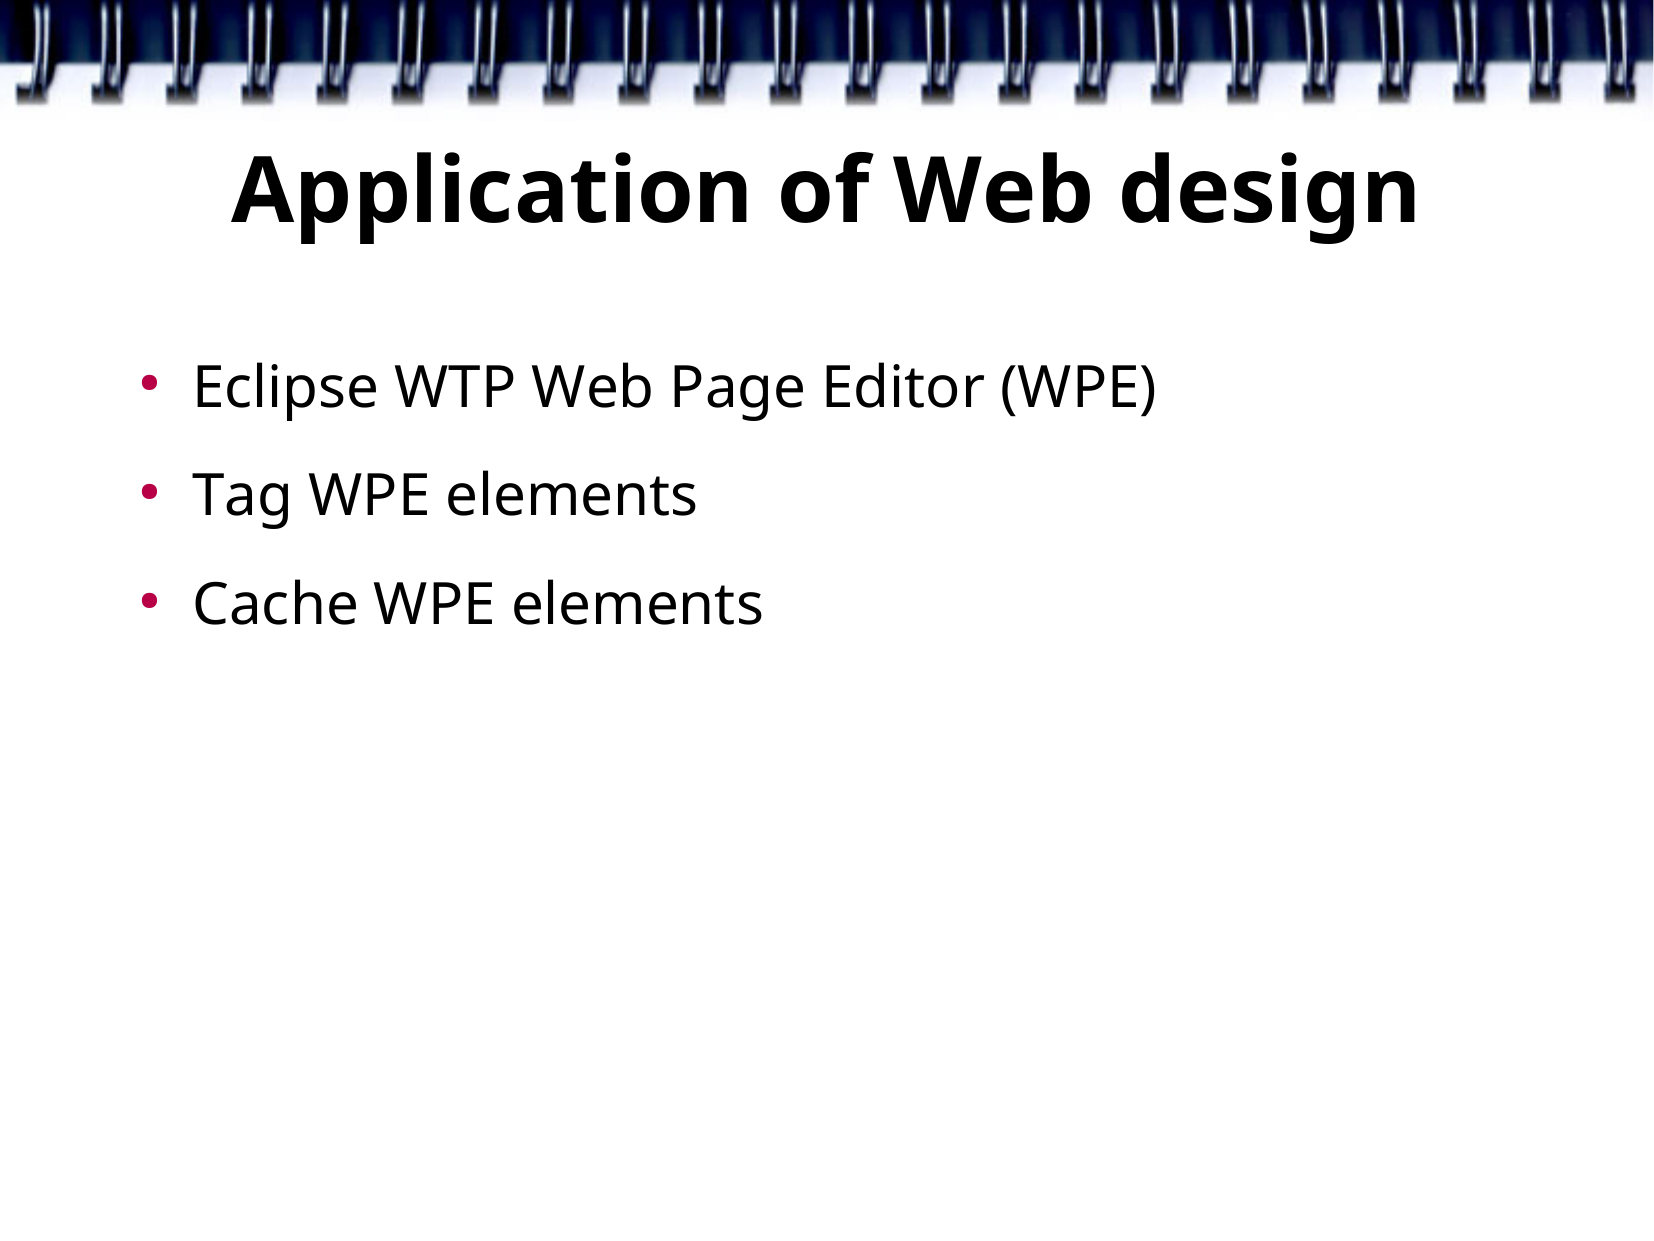

# Application of Web design
Eclipse WTP Web Page Editor (WPE)
Tag WPE elements
Cache WPE elements